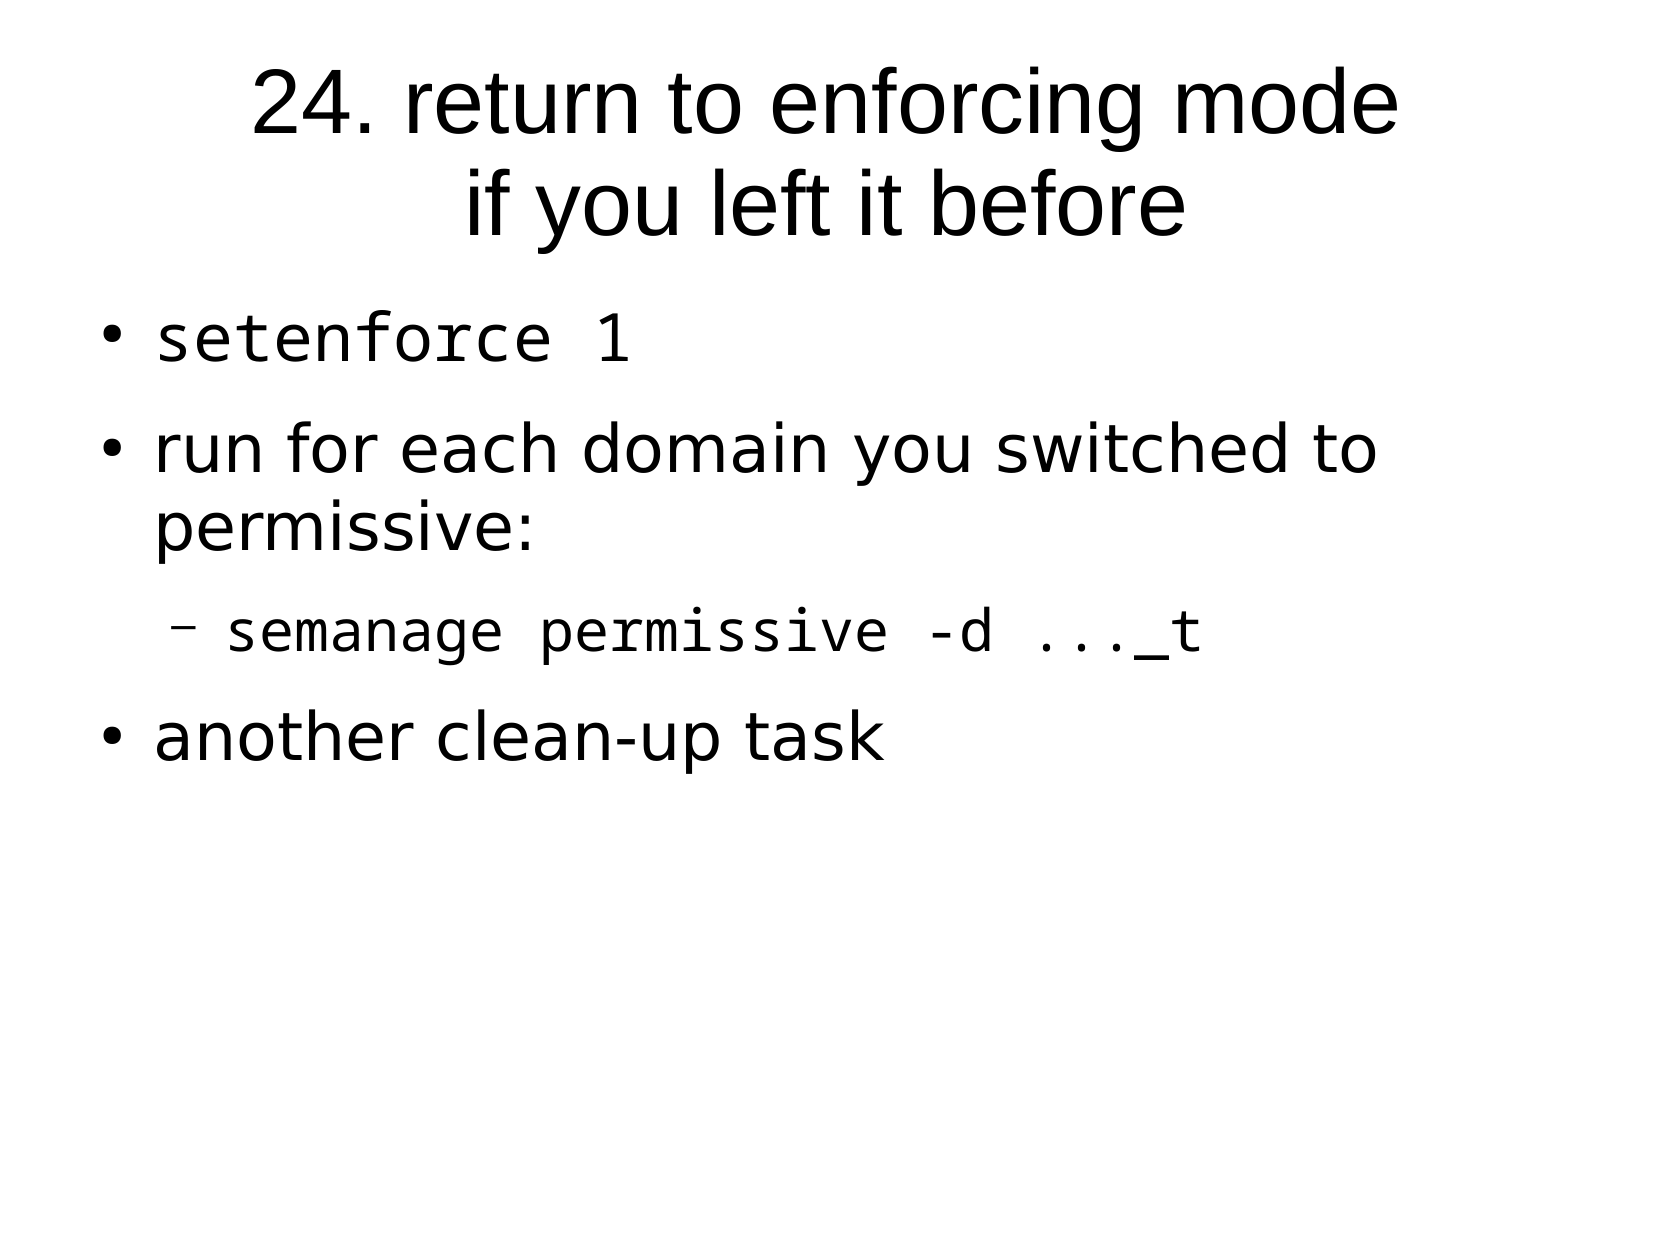

# 24. return to enforcing mode if you left it before
setenforce 1
run for each domain you switched to permissive:
semanage permissive -d ..._t
another clean-up task